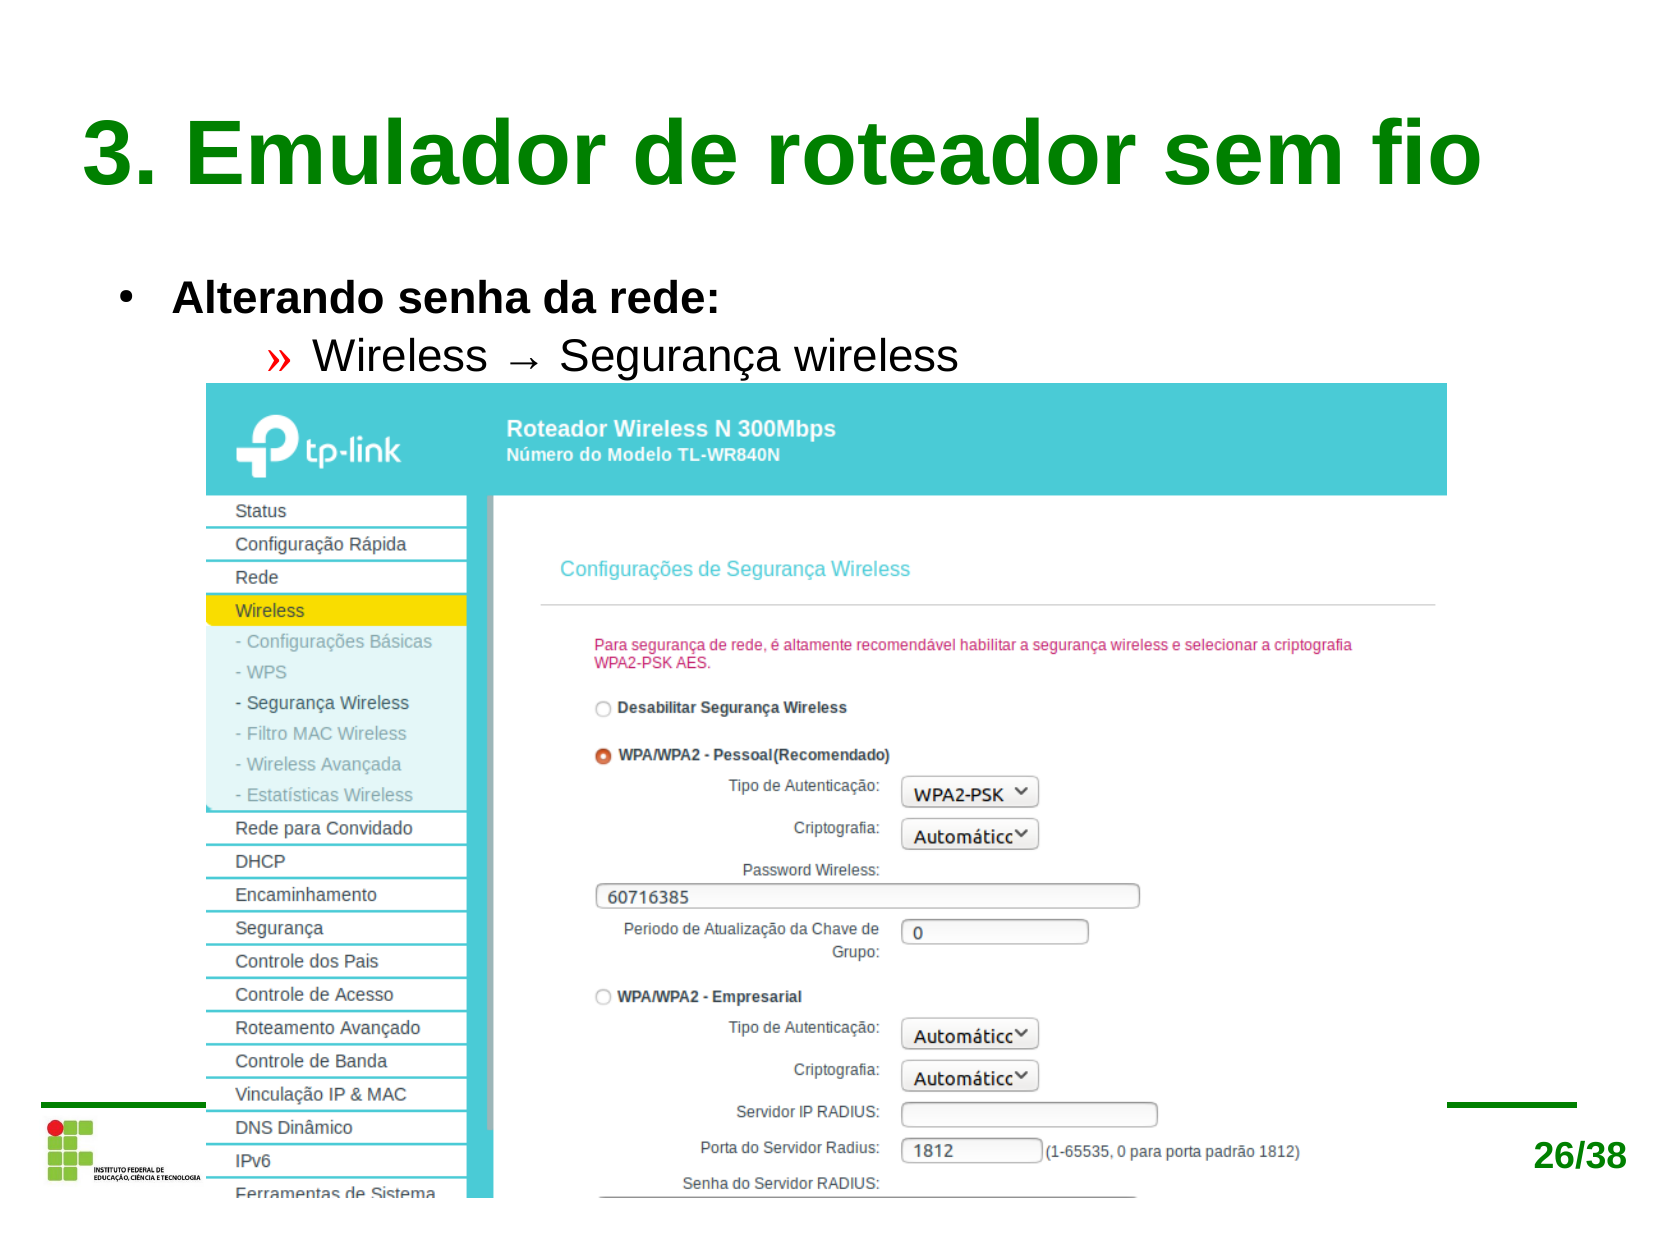

# 3. Emulador de roteador sem fio
Alterando senha da rede:
Wireless → Segurança wireless